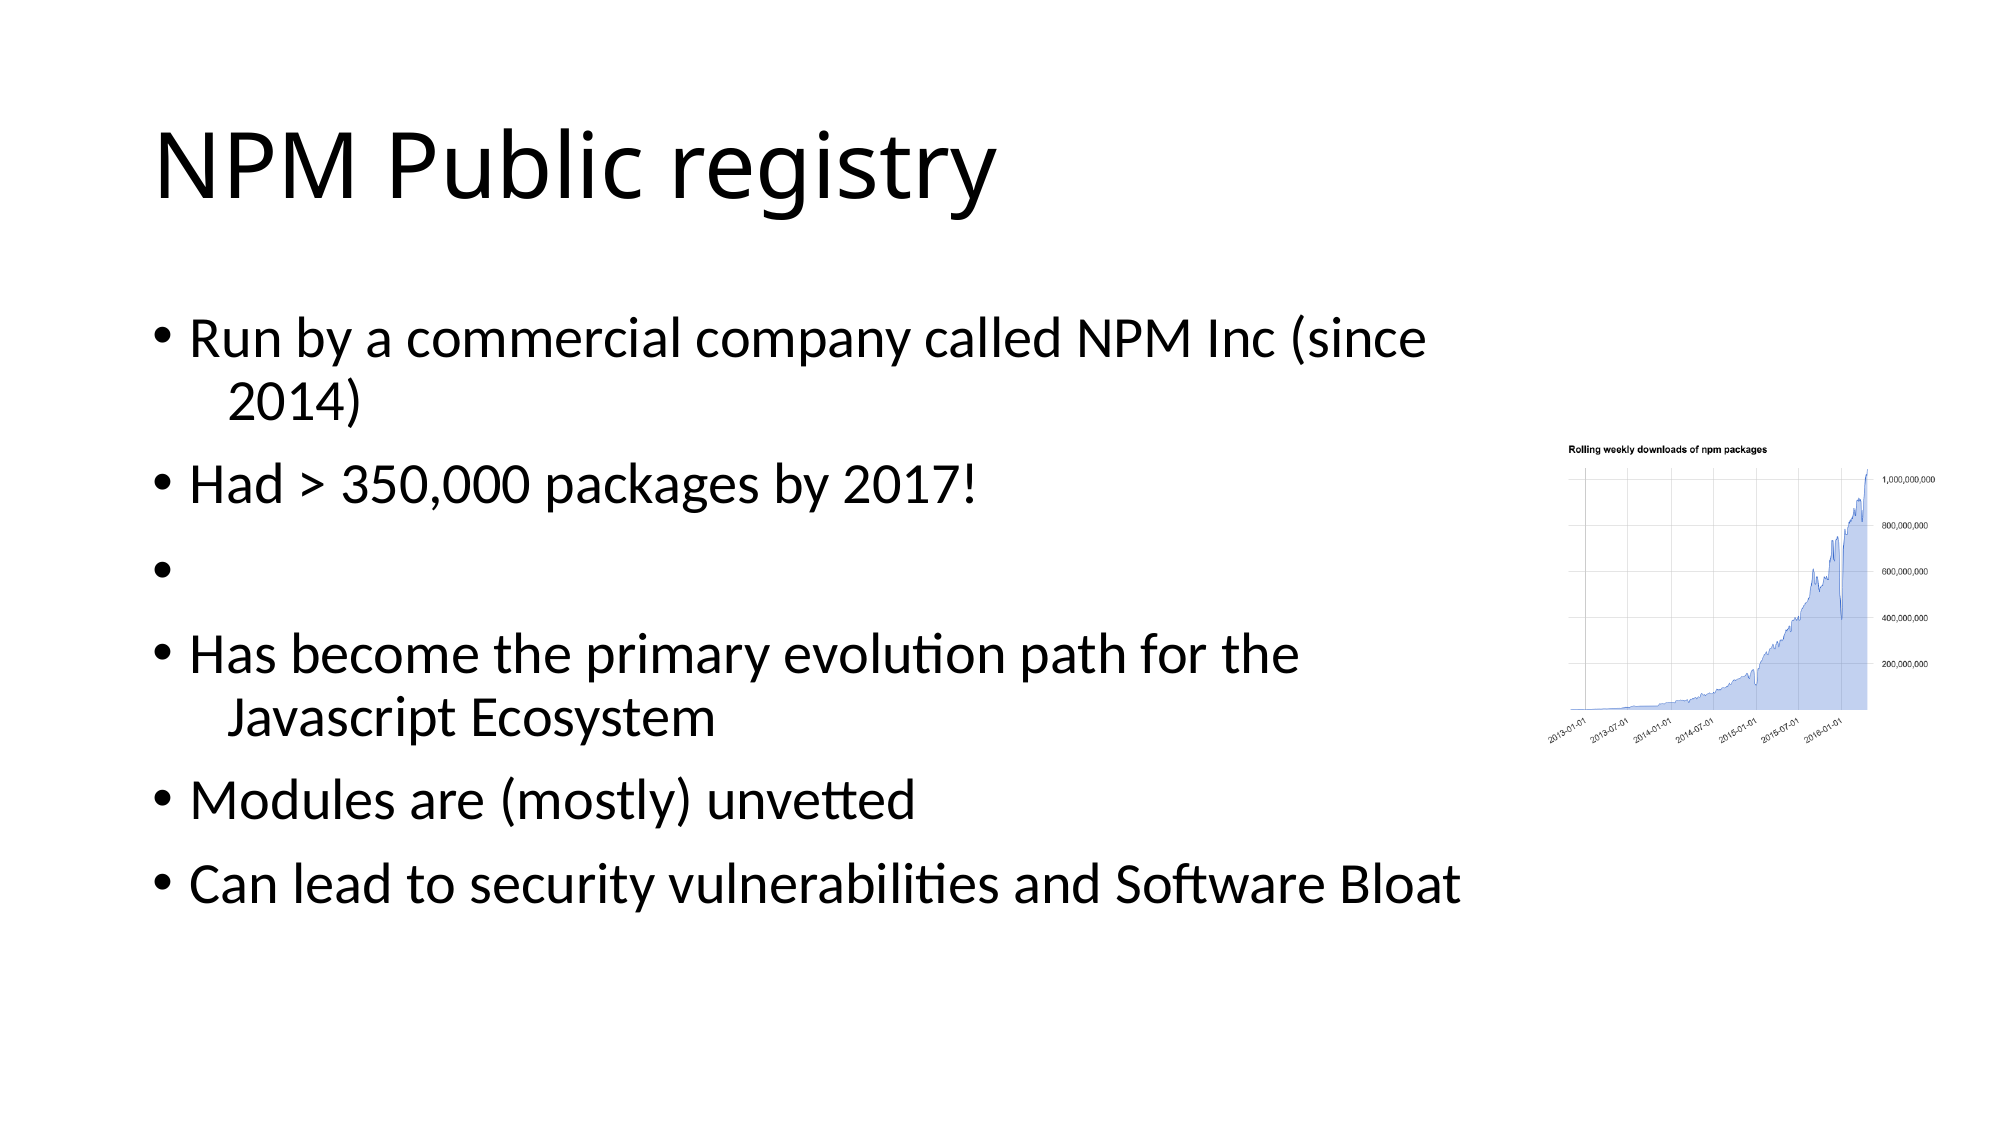

# NPM Public registry
Run by a commercial company called NPM Inc (since 2014)
Had > 350,000 packages by 2017!
Has become the primary evolution path for the Javascript Ecosystem
Modules are (mostly) unvetted
Can lead to security vulnerabilities and Software Bloat